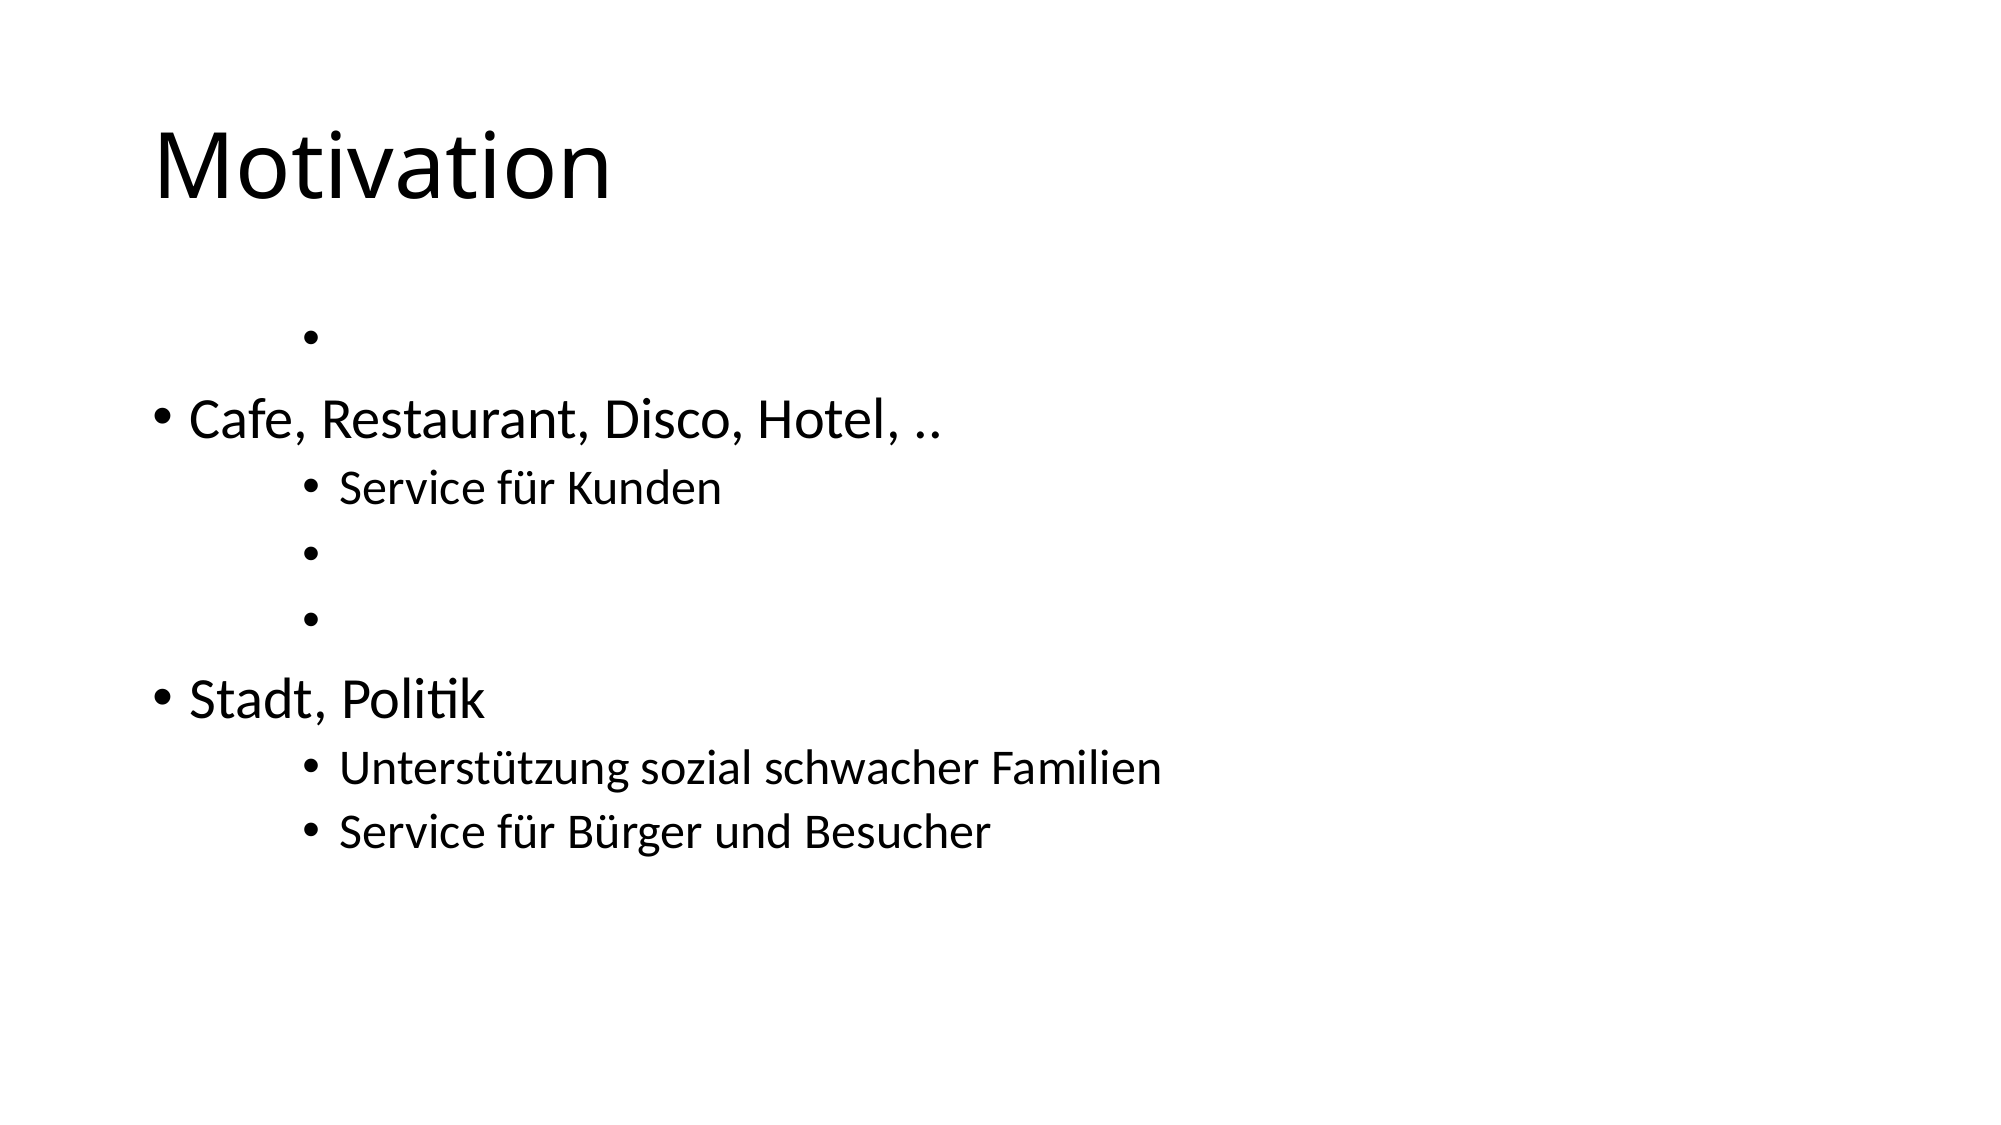

# Motivation
Cafe, Restaurant, Disco, Hotel, ..
Service für Kunden
Stadt, Politik
Unterstützung sozial schwacher Familien
Service für Bürger und Besucher